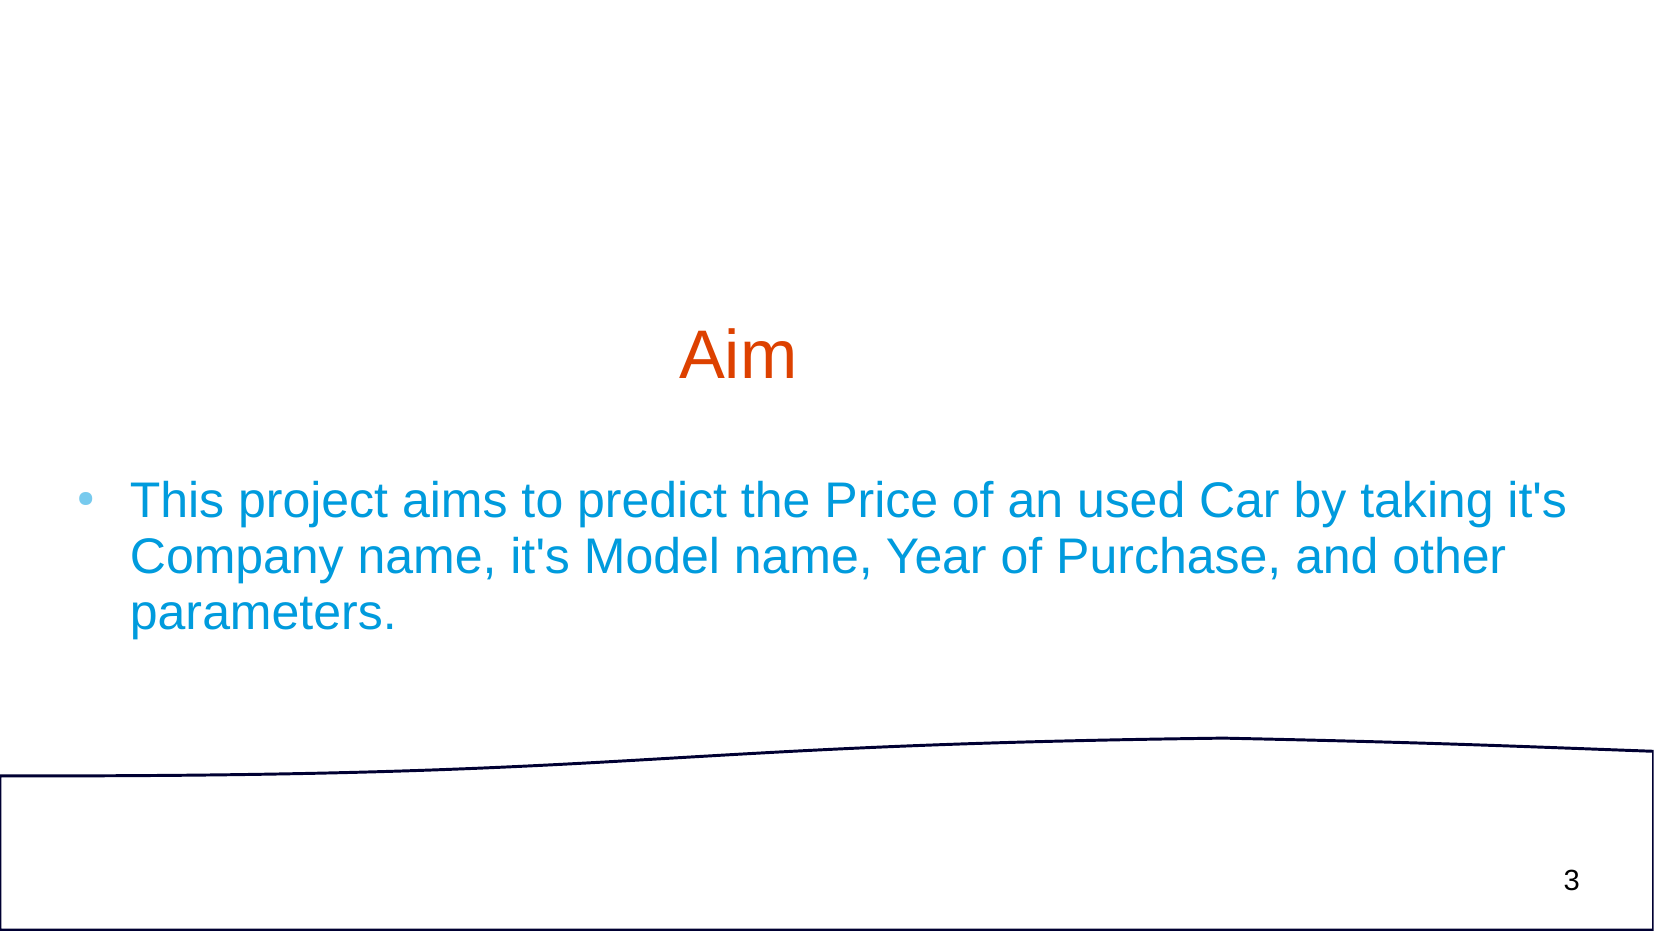

# Aim
This project aims to predict the Price of an used Car by taking it's Company name, it's Model name, Year of Purchase, and other parameters.